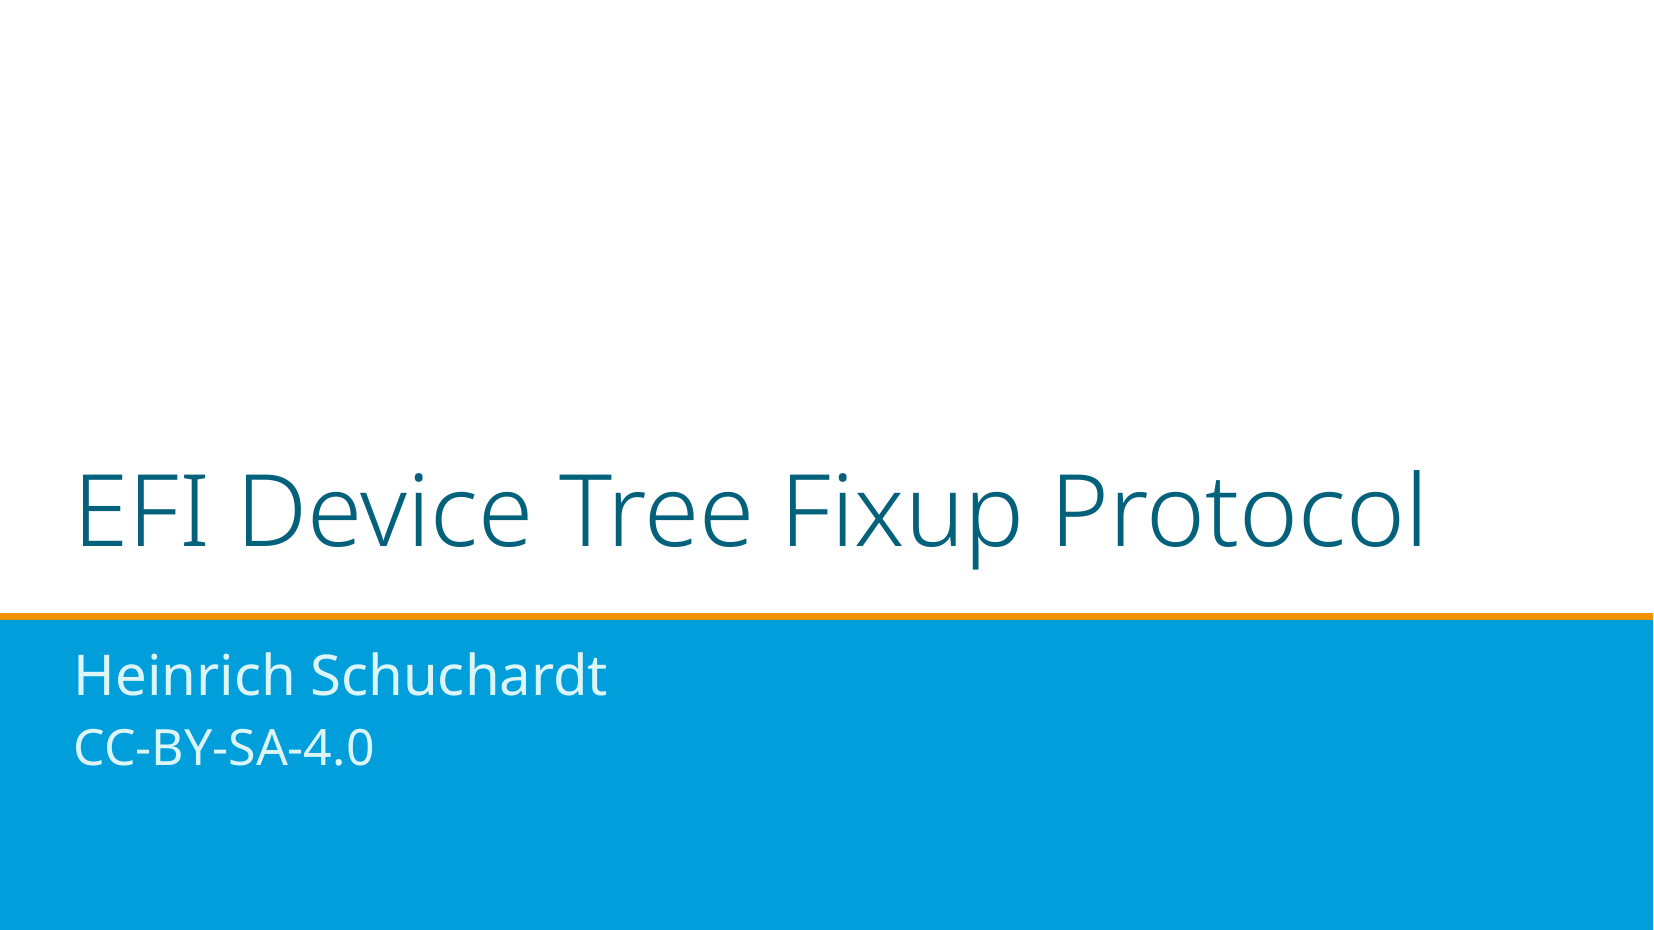

# EFI Device Tree Fixup Protocol
Heinrich Schuchardt
CC-BY-SA-4.0